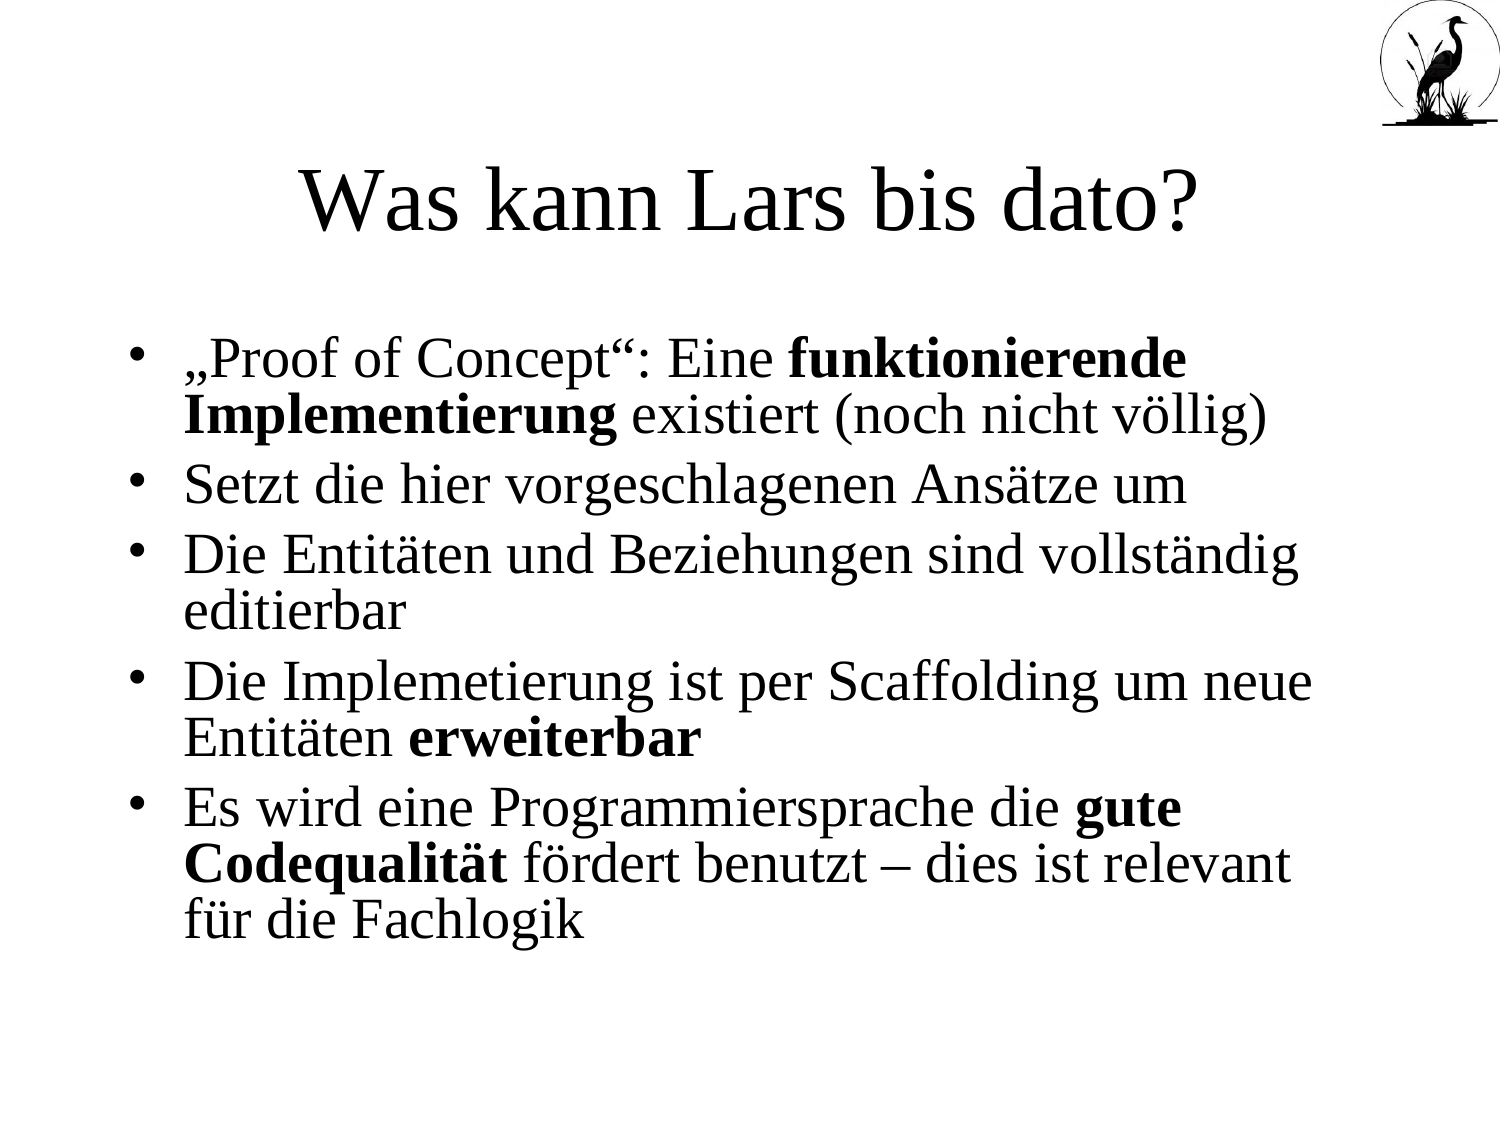

# Was kann Lars bis dato?
„Proof of Concept“: Eine funktionierende Implementierung existiert (noch nicht völlig)
Setzt die hier vorgeschlagenen Ansätze um
Die Entitäten und Beziehungen sind vollständig editierbar
Die Implemetierung ist per Scaffolding um neue Entitäten erweiterbar
Es wird eine Programmiersprache die gute Codequalität fördert benutzt – dies ist relevant für die Fachlogik